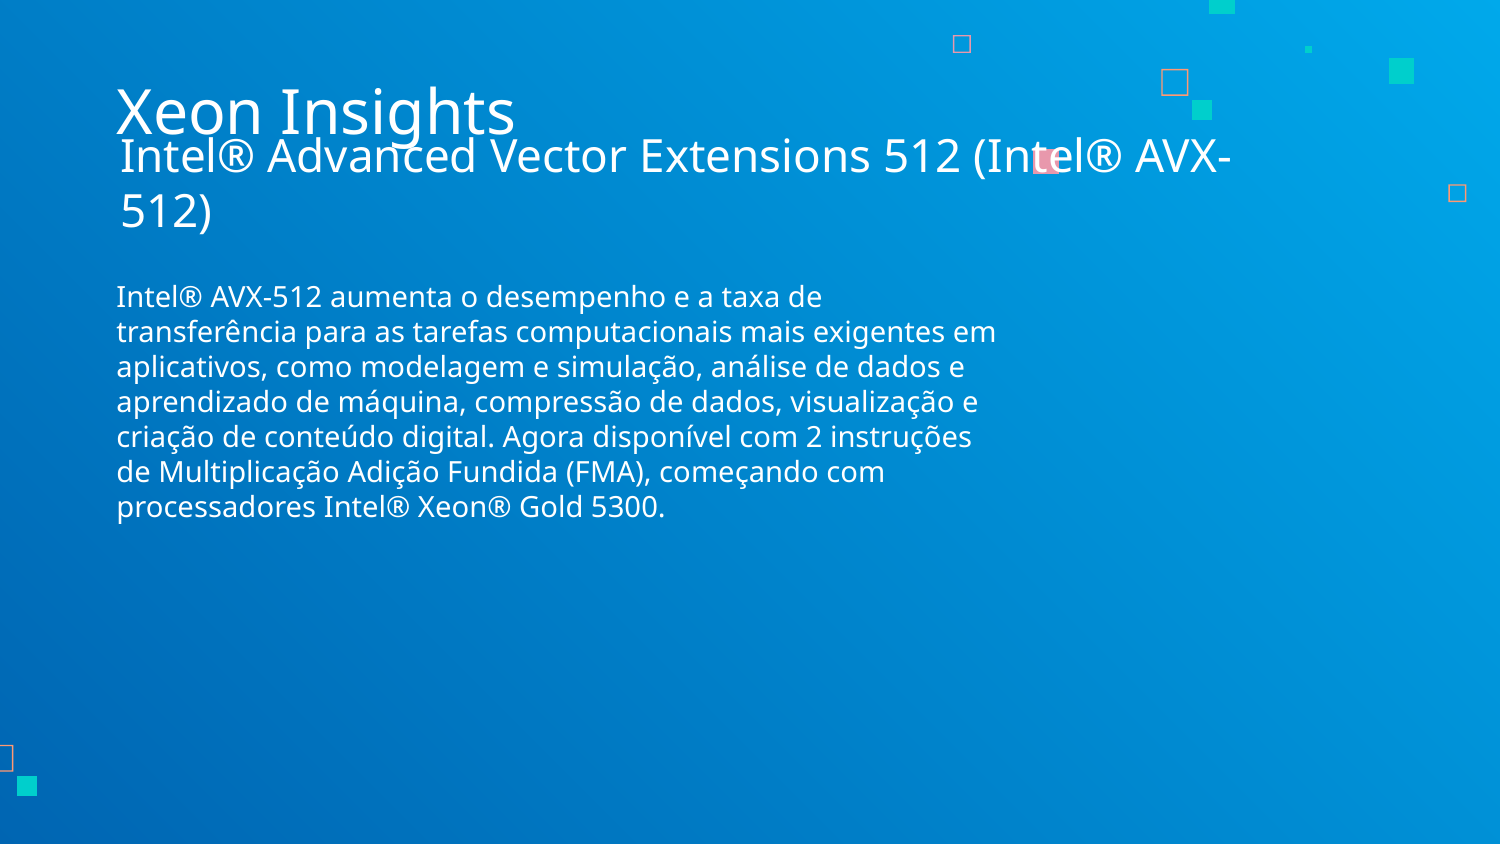

Xeon Insights
Intel® Advanced Vector Extensions 512 (Intel® AVX-512)
# Intel® AVX-512 aumenta o desempenho e a taxa de transferência para as tarefas computacionais mais exigentes em aplicativos, como modelagem e simulação, análise de dados e aprendizado de máquina, compressão de dados, visualização e criação de conteúdo digital. Agora disponível com 2 instruções de Multiplicação Adição Fundida (FMA), começando com processadores Intel® Xeon® Gold 5300.